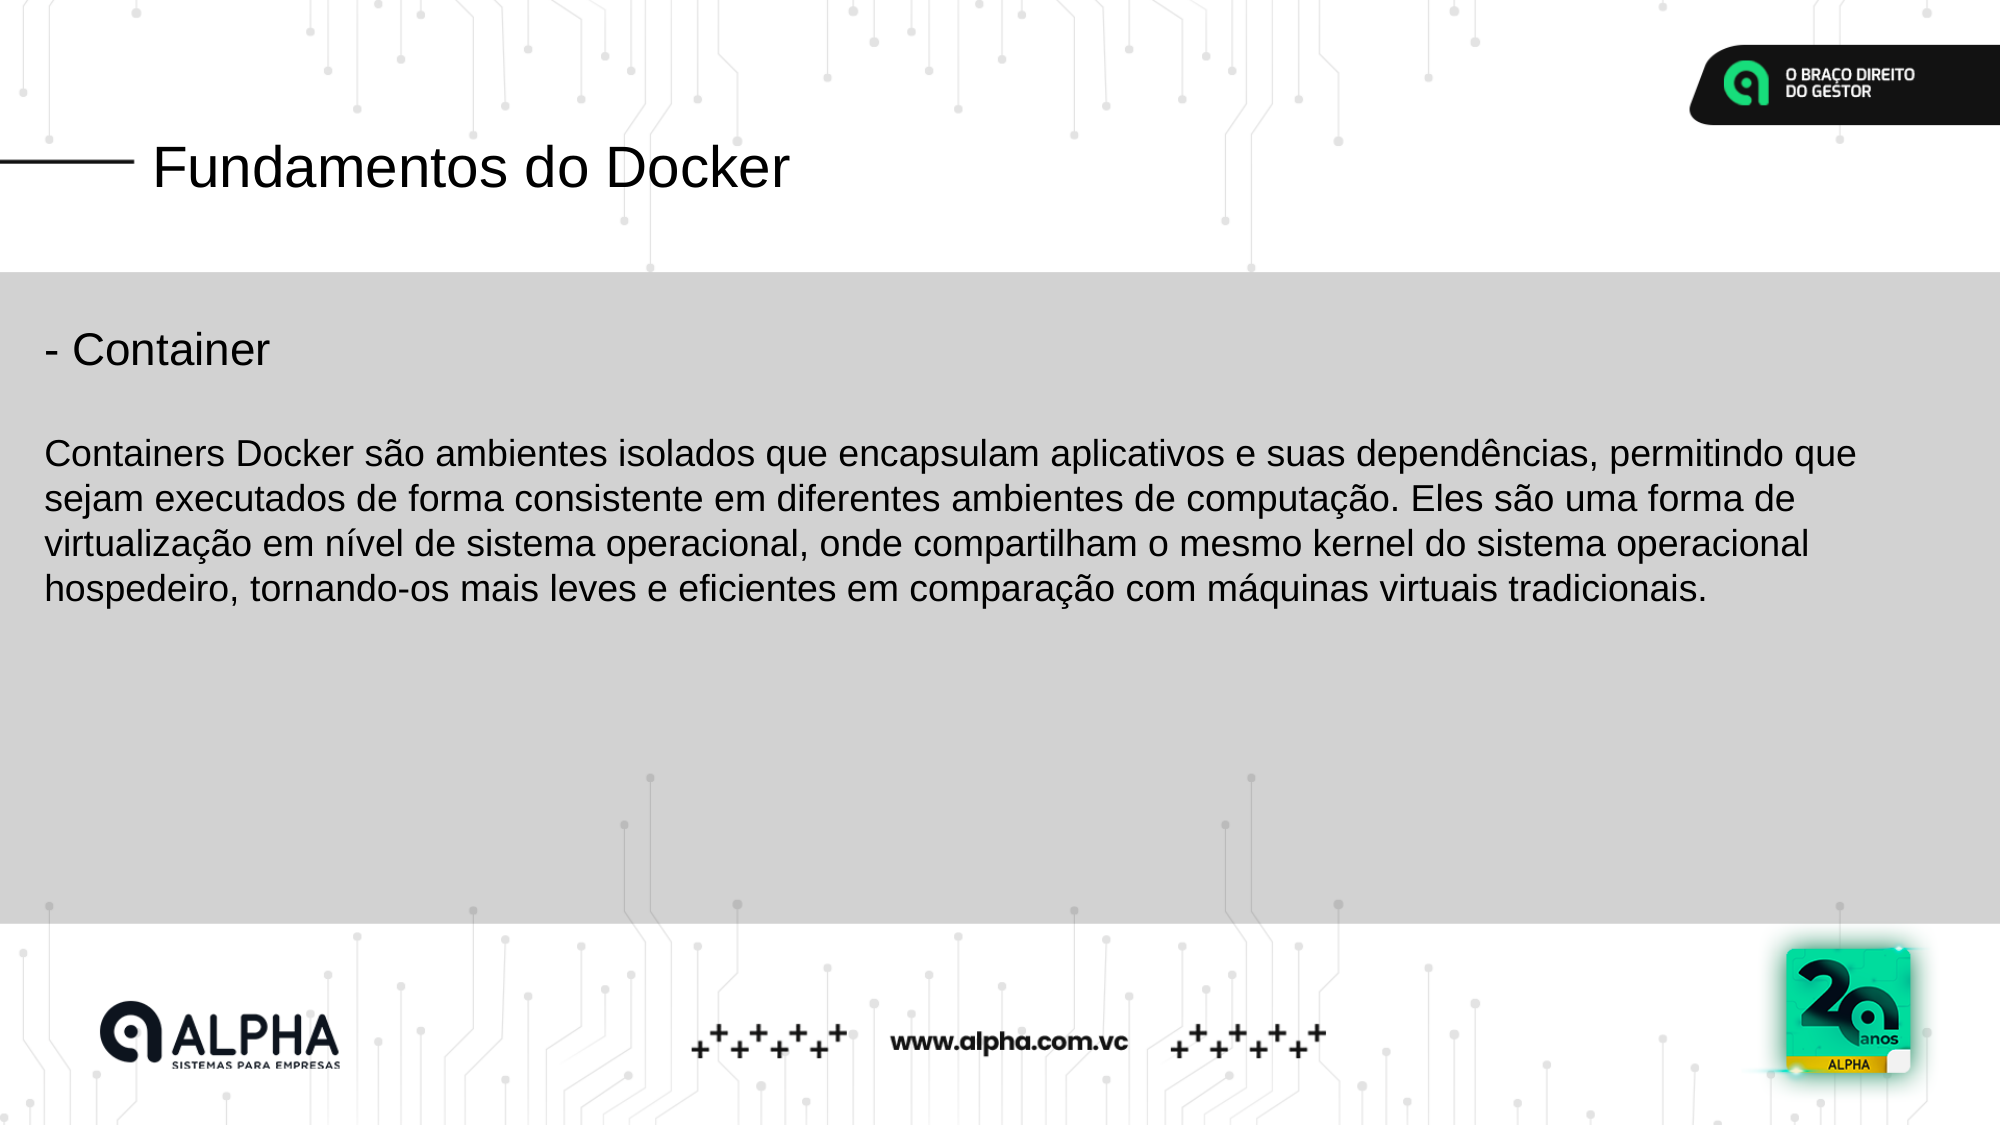

Fundamentos do Docker
- Container
Containers Docker são ambientes isolados que encapsulam aplicativos e suas dependências, permitindo que sejam executados de forma consistente em diferentes ambientes de computação. Eles são uma forma de virtualização em nível de sistema operacional, onde compartilham o mesmo kernel do sistema operacional hospedeiro, tornando-os mais leves e eficientes em comparação com máquinas virtuais tradicionais.